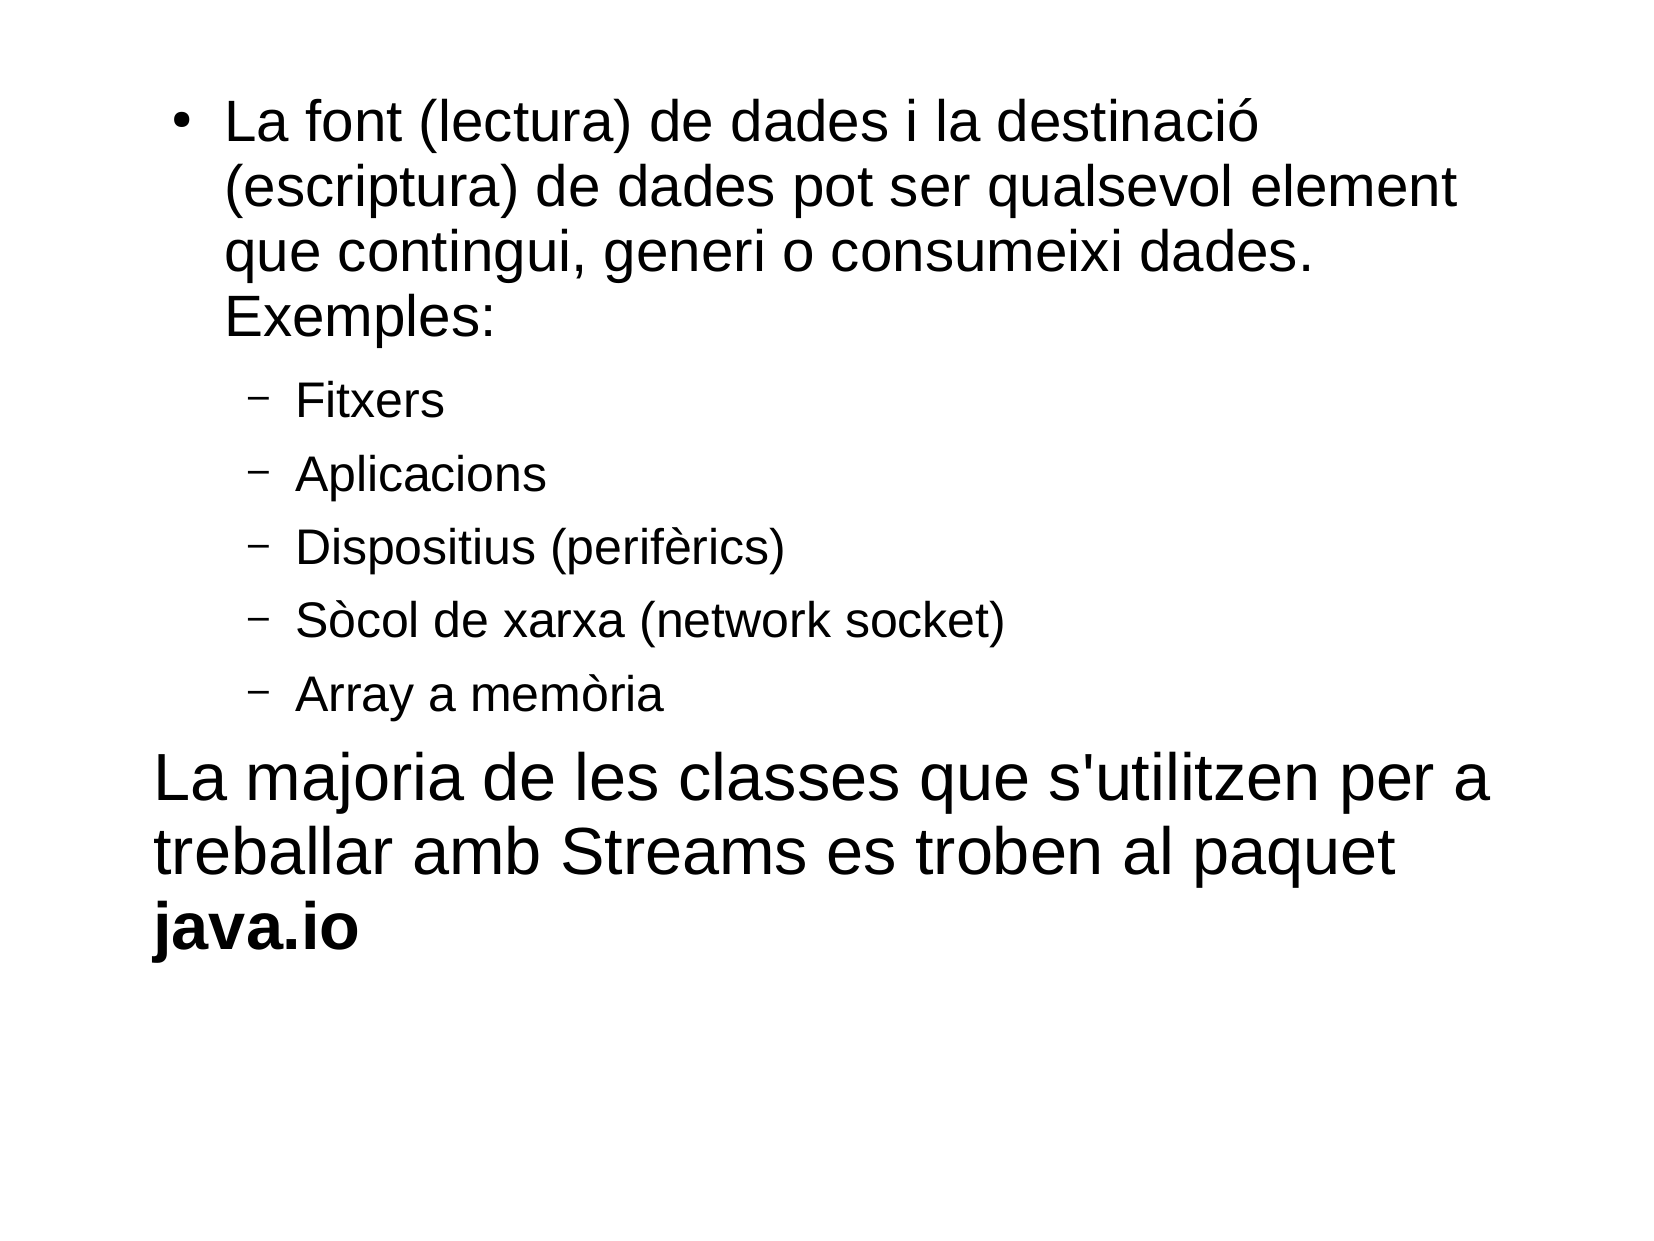

# La font (lectura) de dades i la destinació (escriptura) de dades pot ser qualsevol element que contingui, generi o consumeixi dades. Exemples:
Fitxers
Aplicacions
Dispositius (perifèrics)
Sòcol de xarxa (network socket)
Array a memòria
La majoria de les classes que s'utilitzen per a treballar amb Streams es troben al paquet java.io